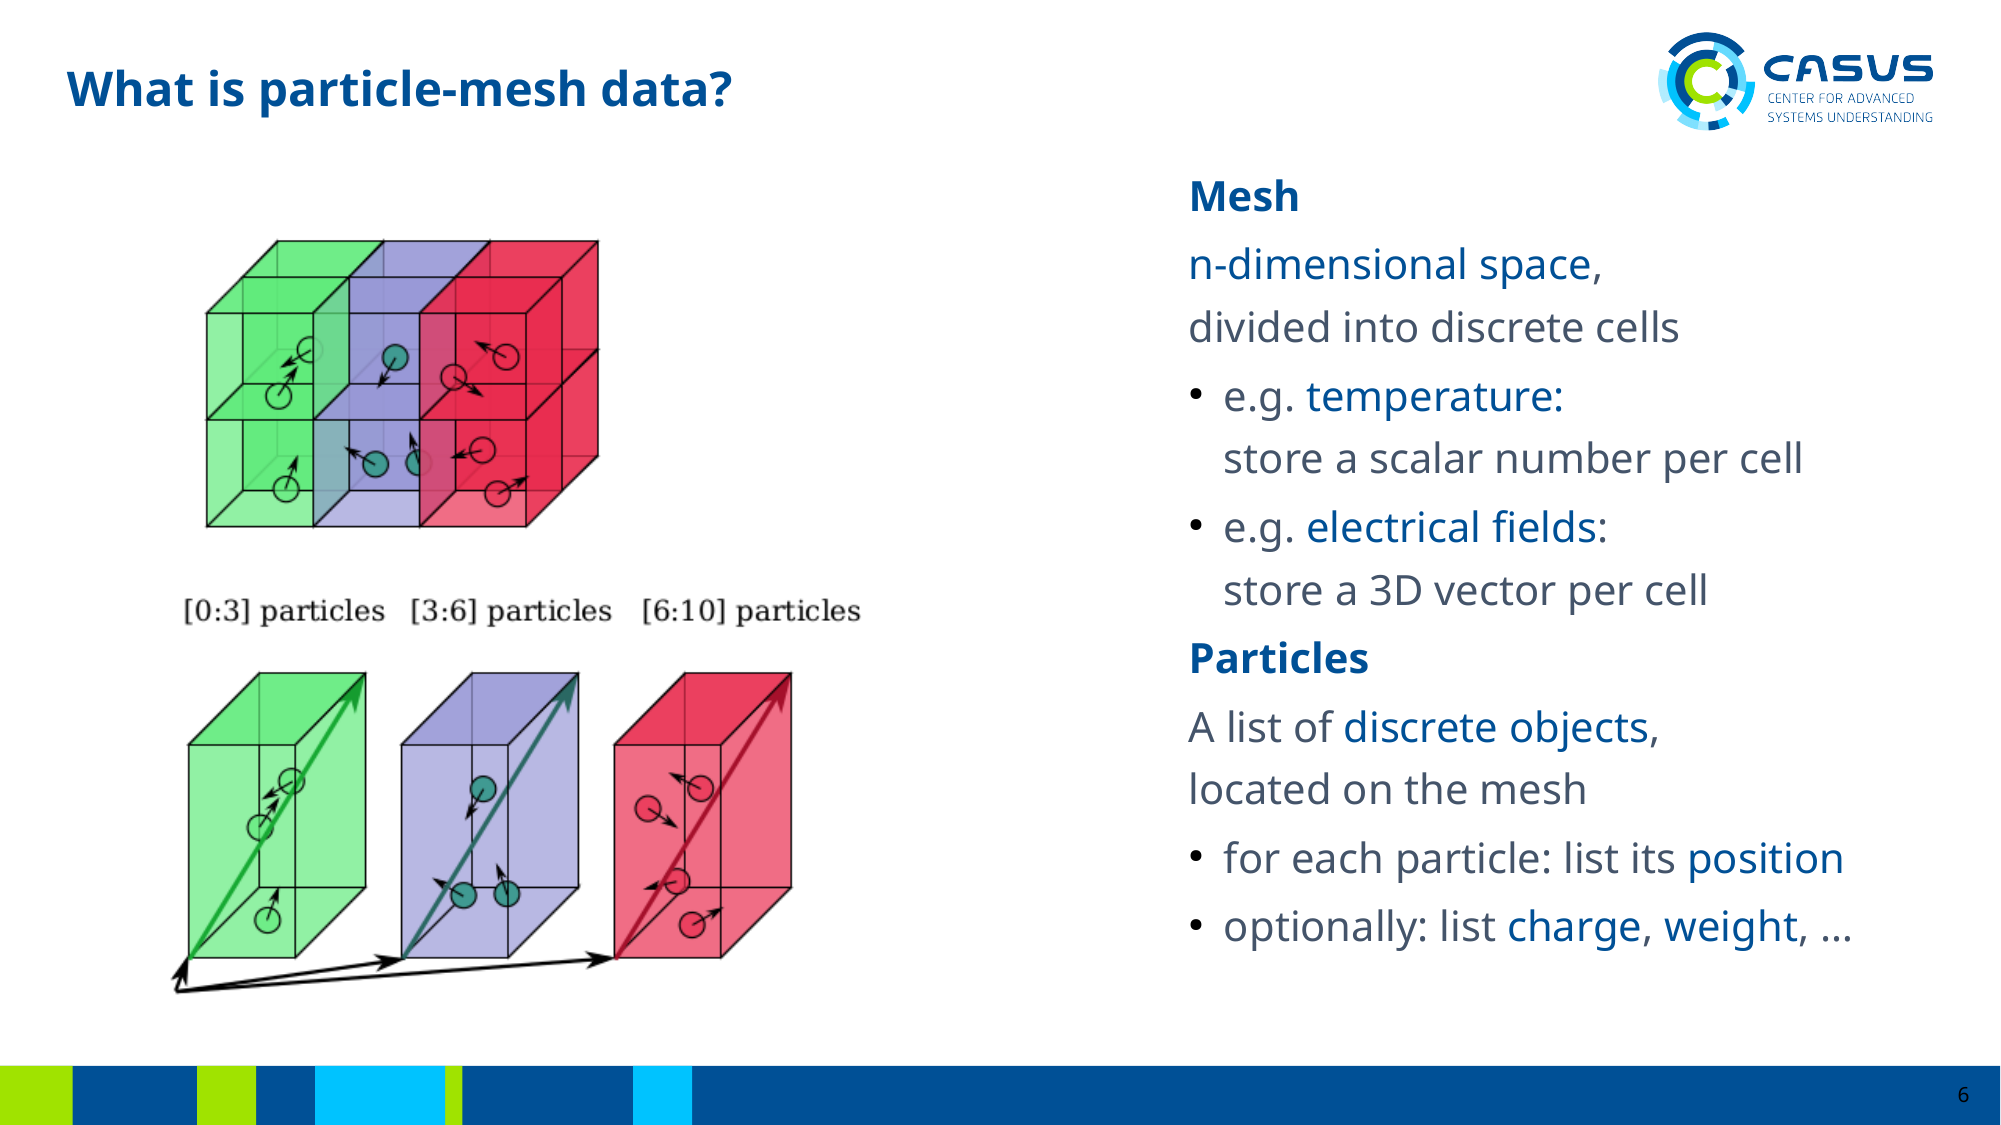

# What is particle-mesh data?
Mesh
n-dimensional space,
divided into discrete cells
e.g. temperature:
store a scalar number per cell
e.g. electrical fields:
store a 3D vector per cell
Particles
A list of discrete objects,
located on the mesh
for each particle: list its position
optionally: list charge, weight, …
6